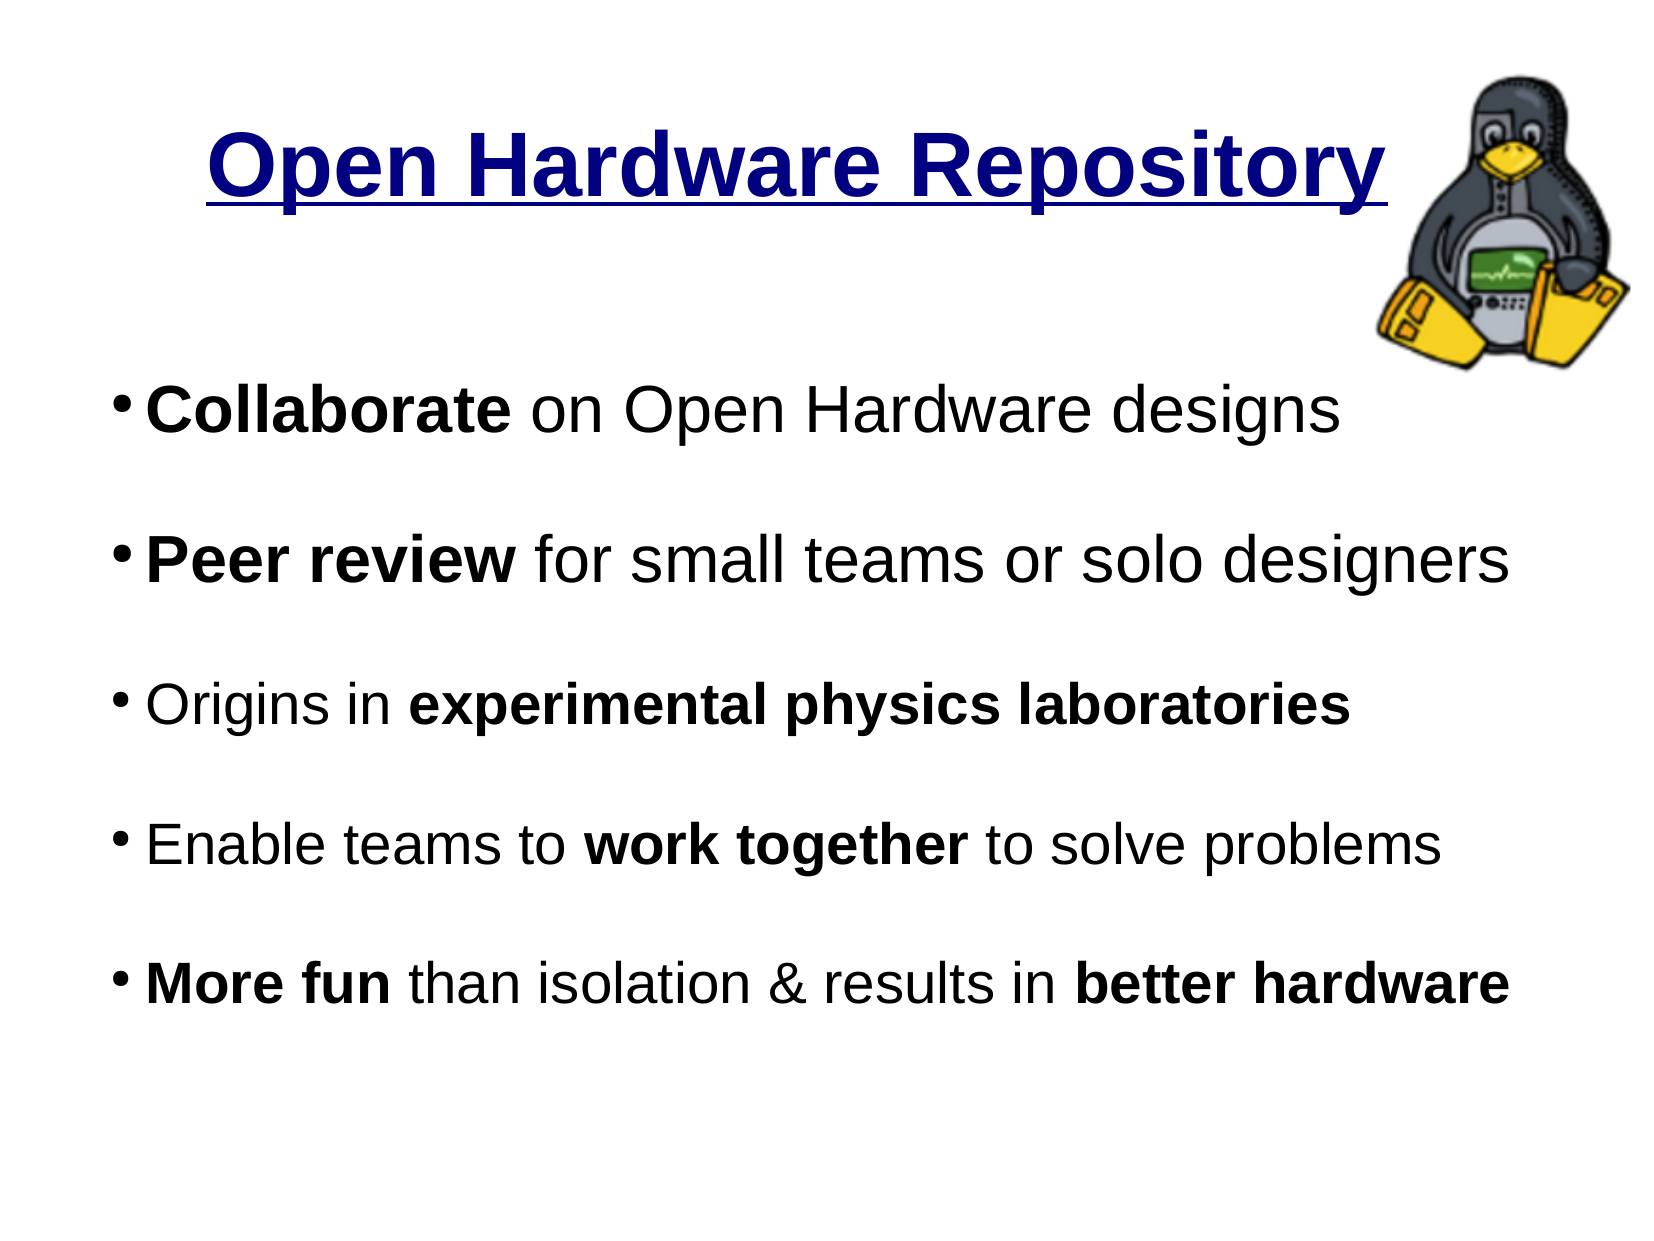

# Open Hardware Repository
Collaborate on Open Hardware designs
Peer review for small teams or solo designers
Origins in experimental physics laboratories
Enable teams to work together to solve problems
More fun than isolation & results in better hardware